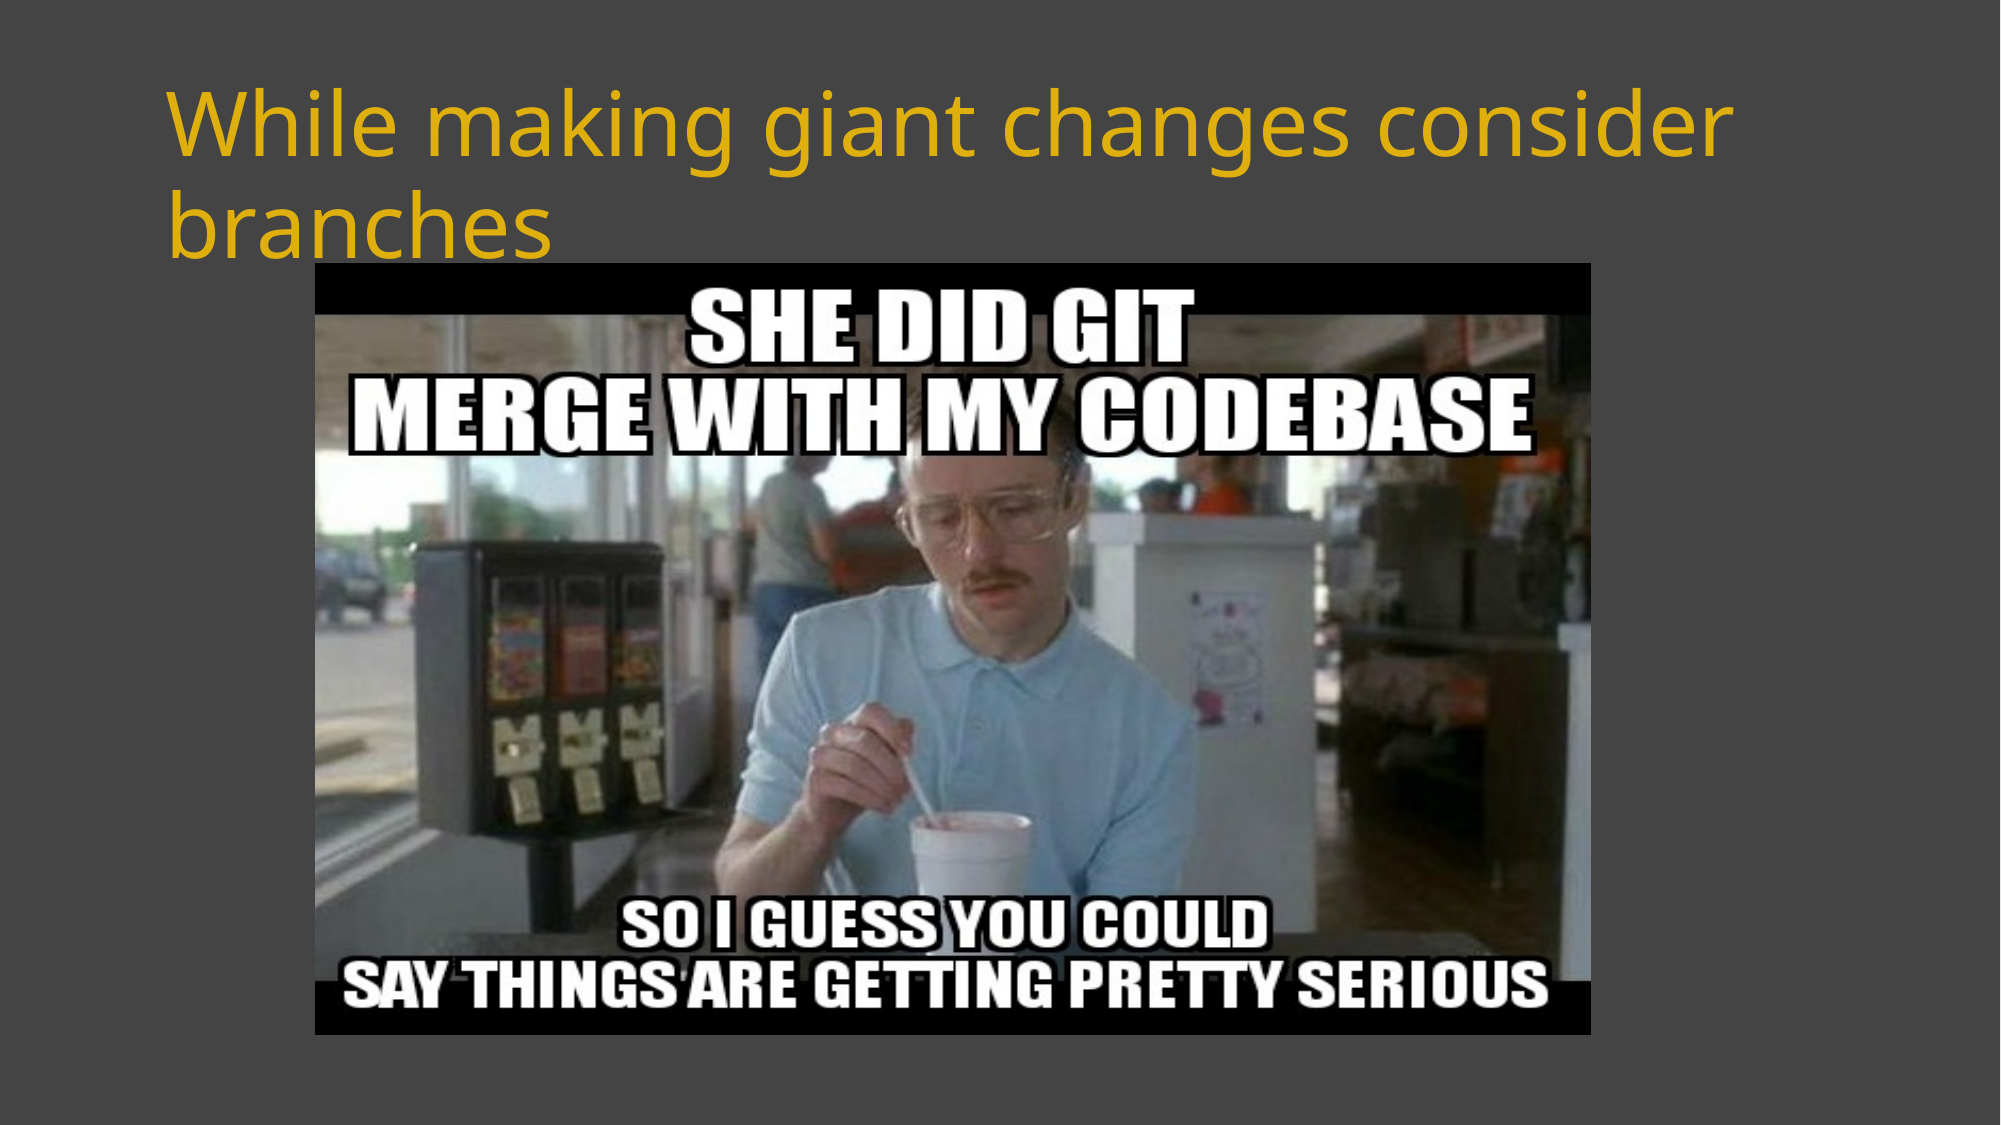

#
While making giant changes consider branches